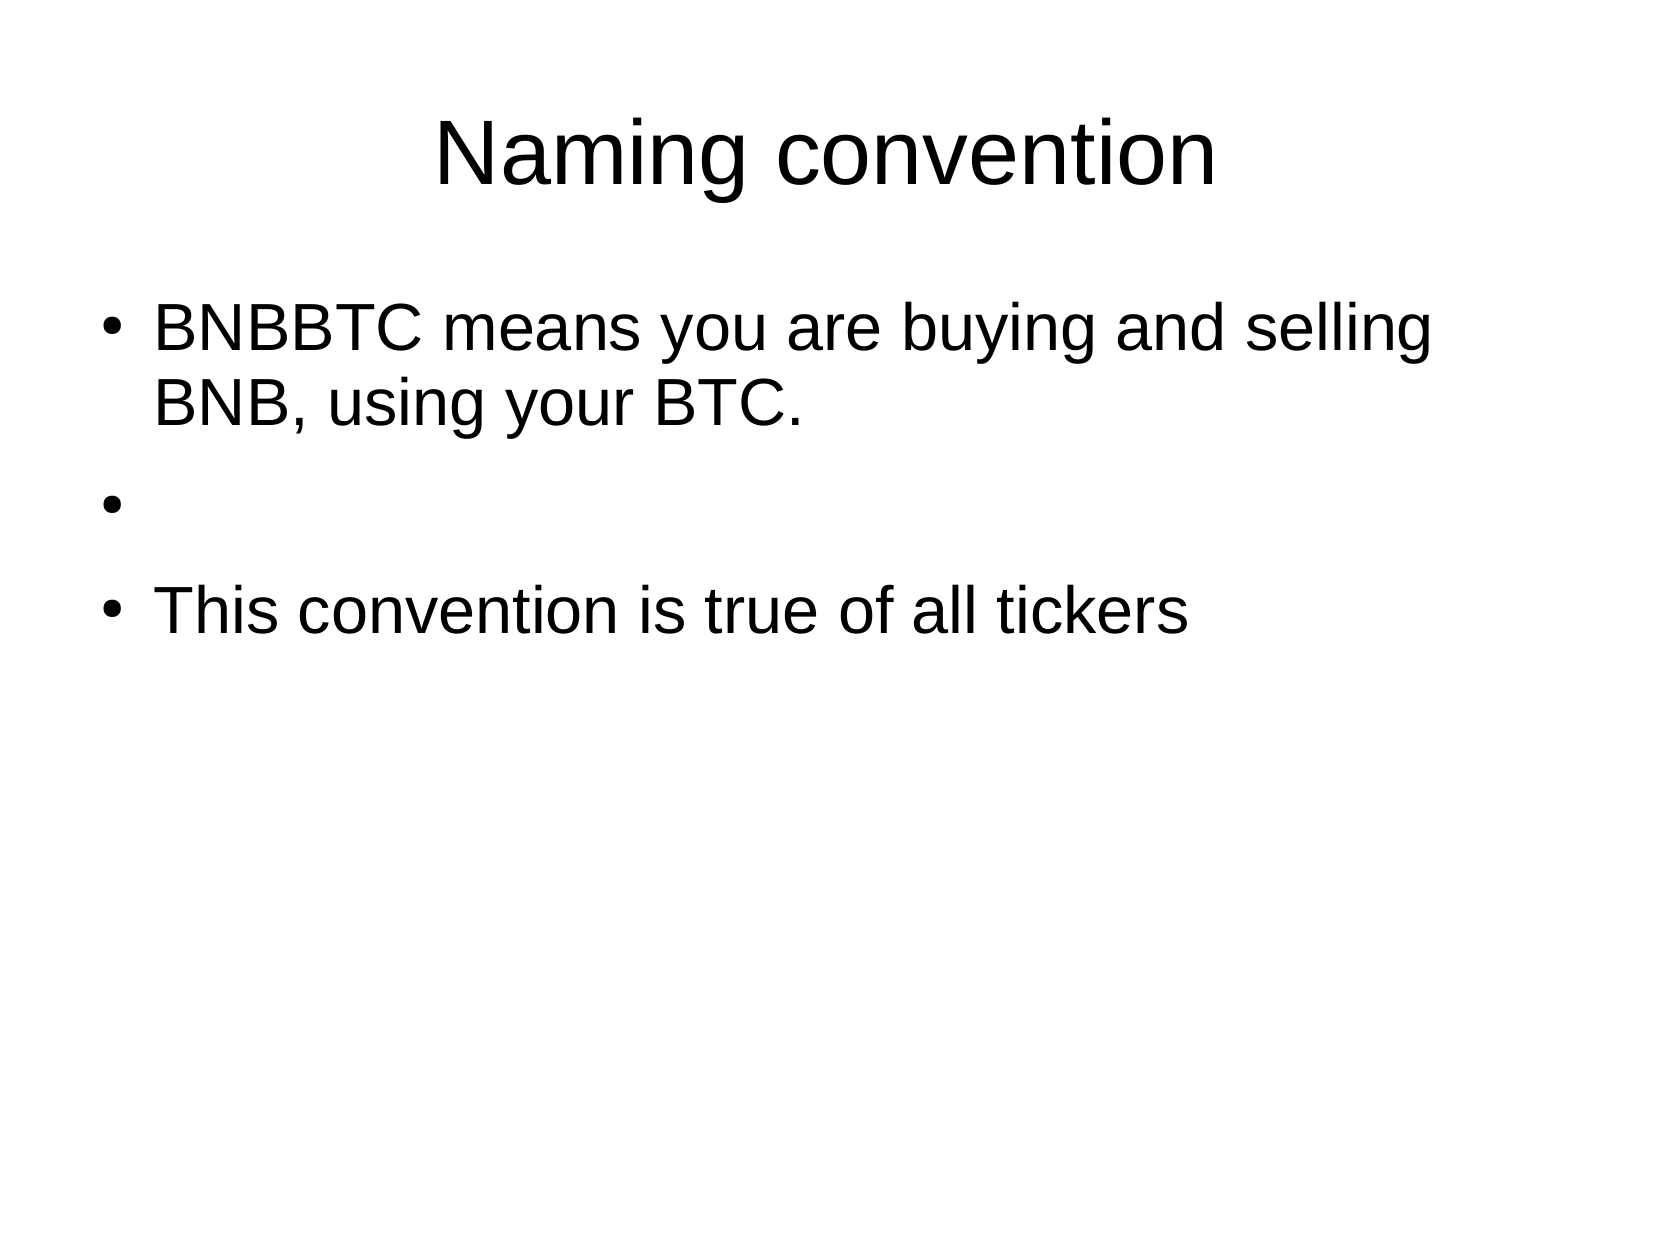

# Naming convention
BNBBTC means you are buying and selling BNB, using your BTC.
This convention is true of all tickers